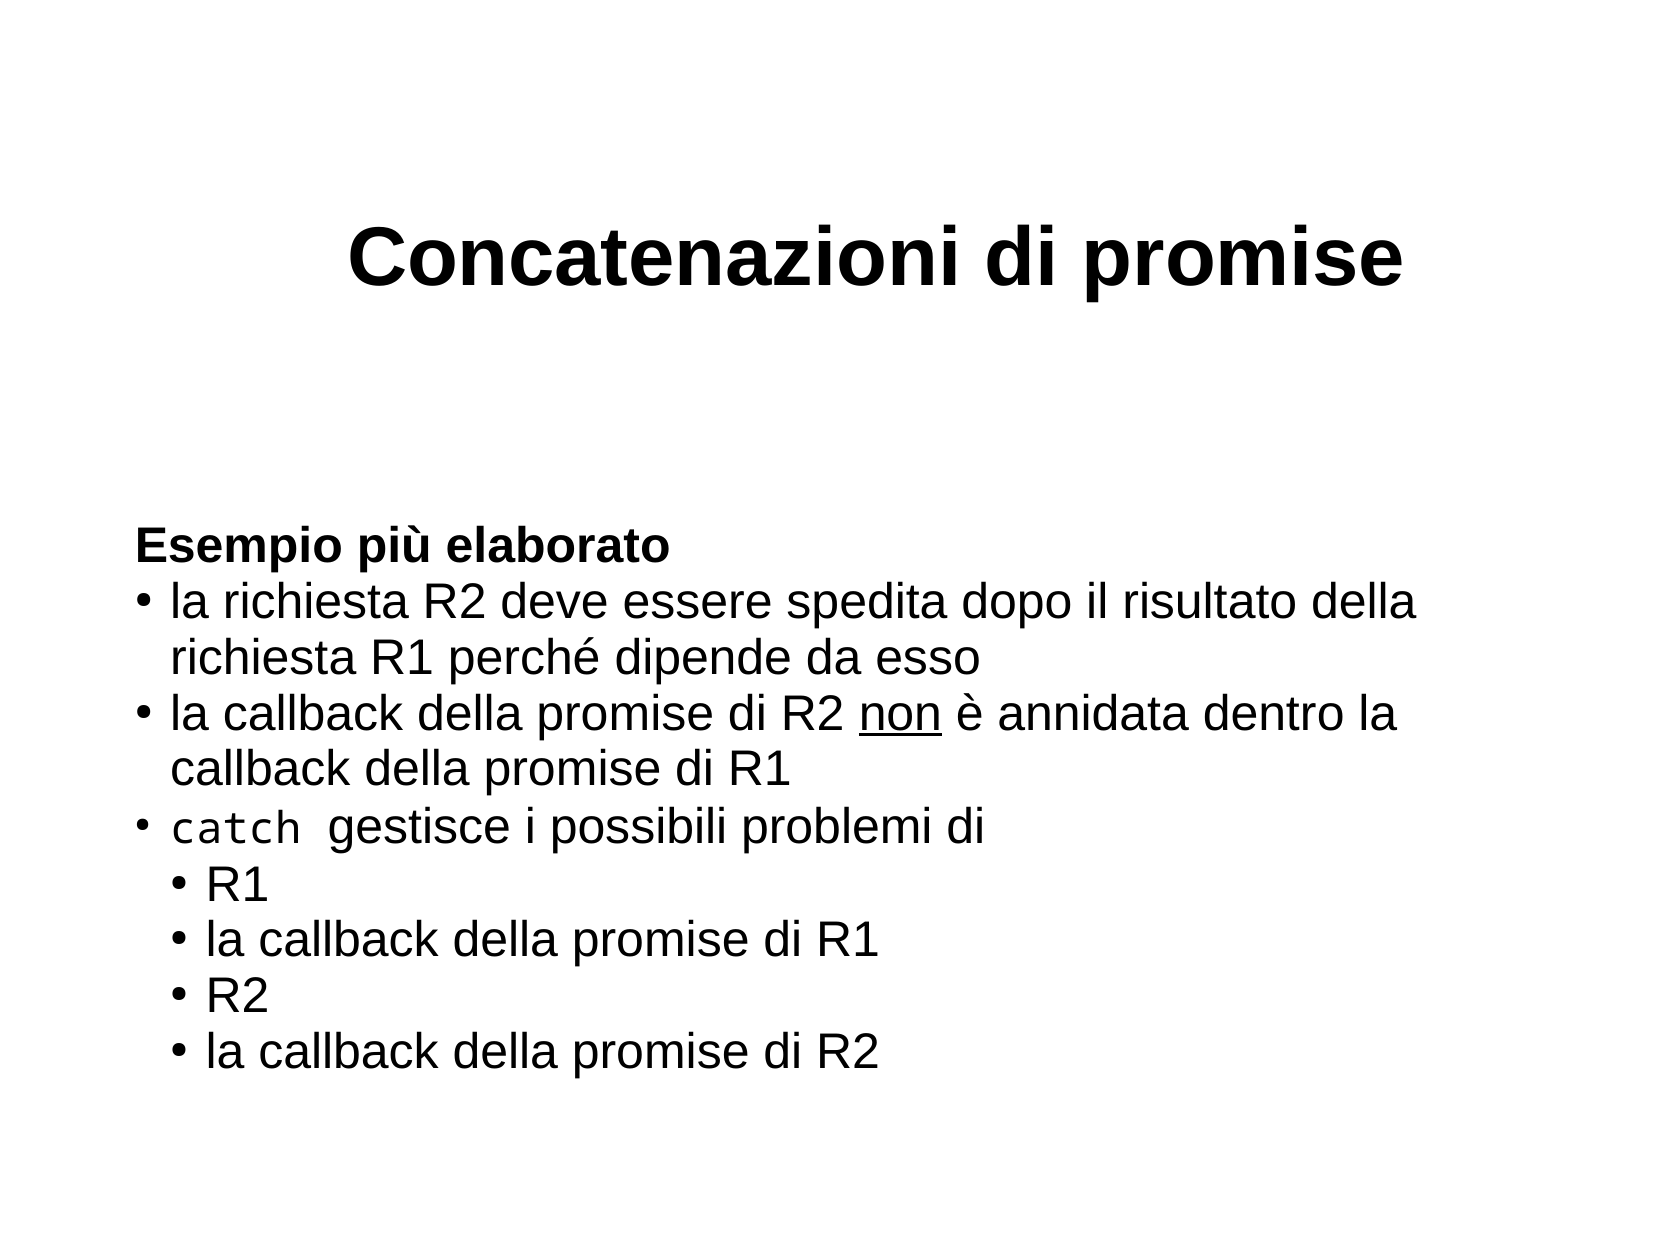

Concatenazioni di promise
Esempio più elaborato
la richiesta R2 deve essere spedita dopo il risultato della richiesta R1 perché dipende da esso
la callback della promise di R2 non è annidata dentro la callback della promise di R1
catch gestisce i possibili problemi di
R1
la callback della promise di R1
R2
la callback della promise di R2